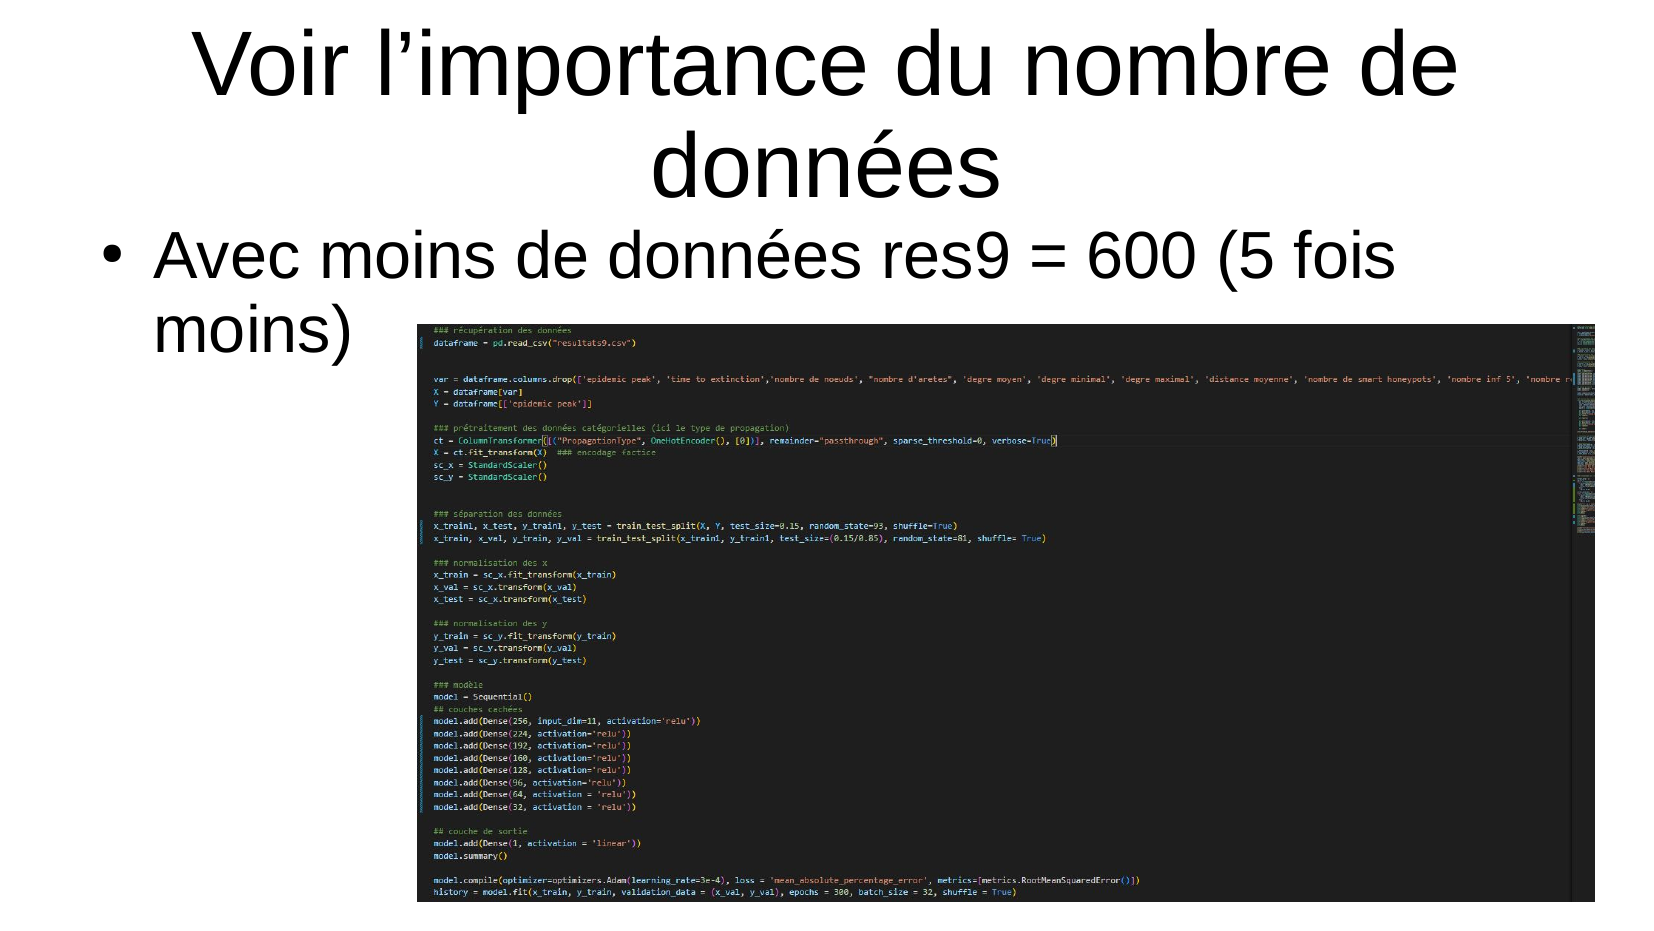

# Voir l’importance du nombre de données
Avec moins de données res9 = 600 (5 fois moins)